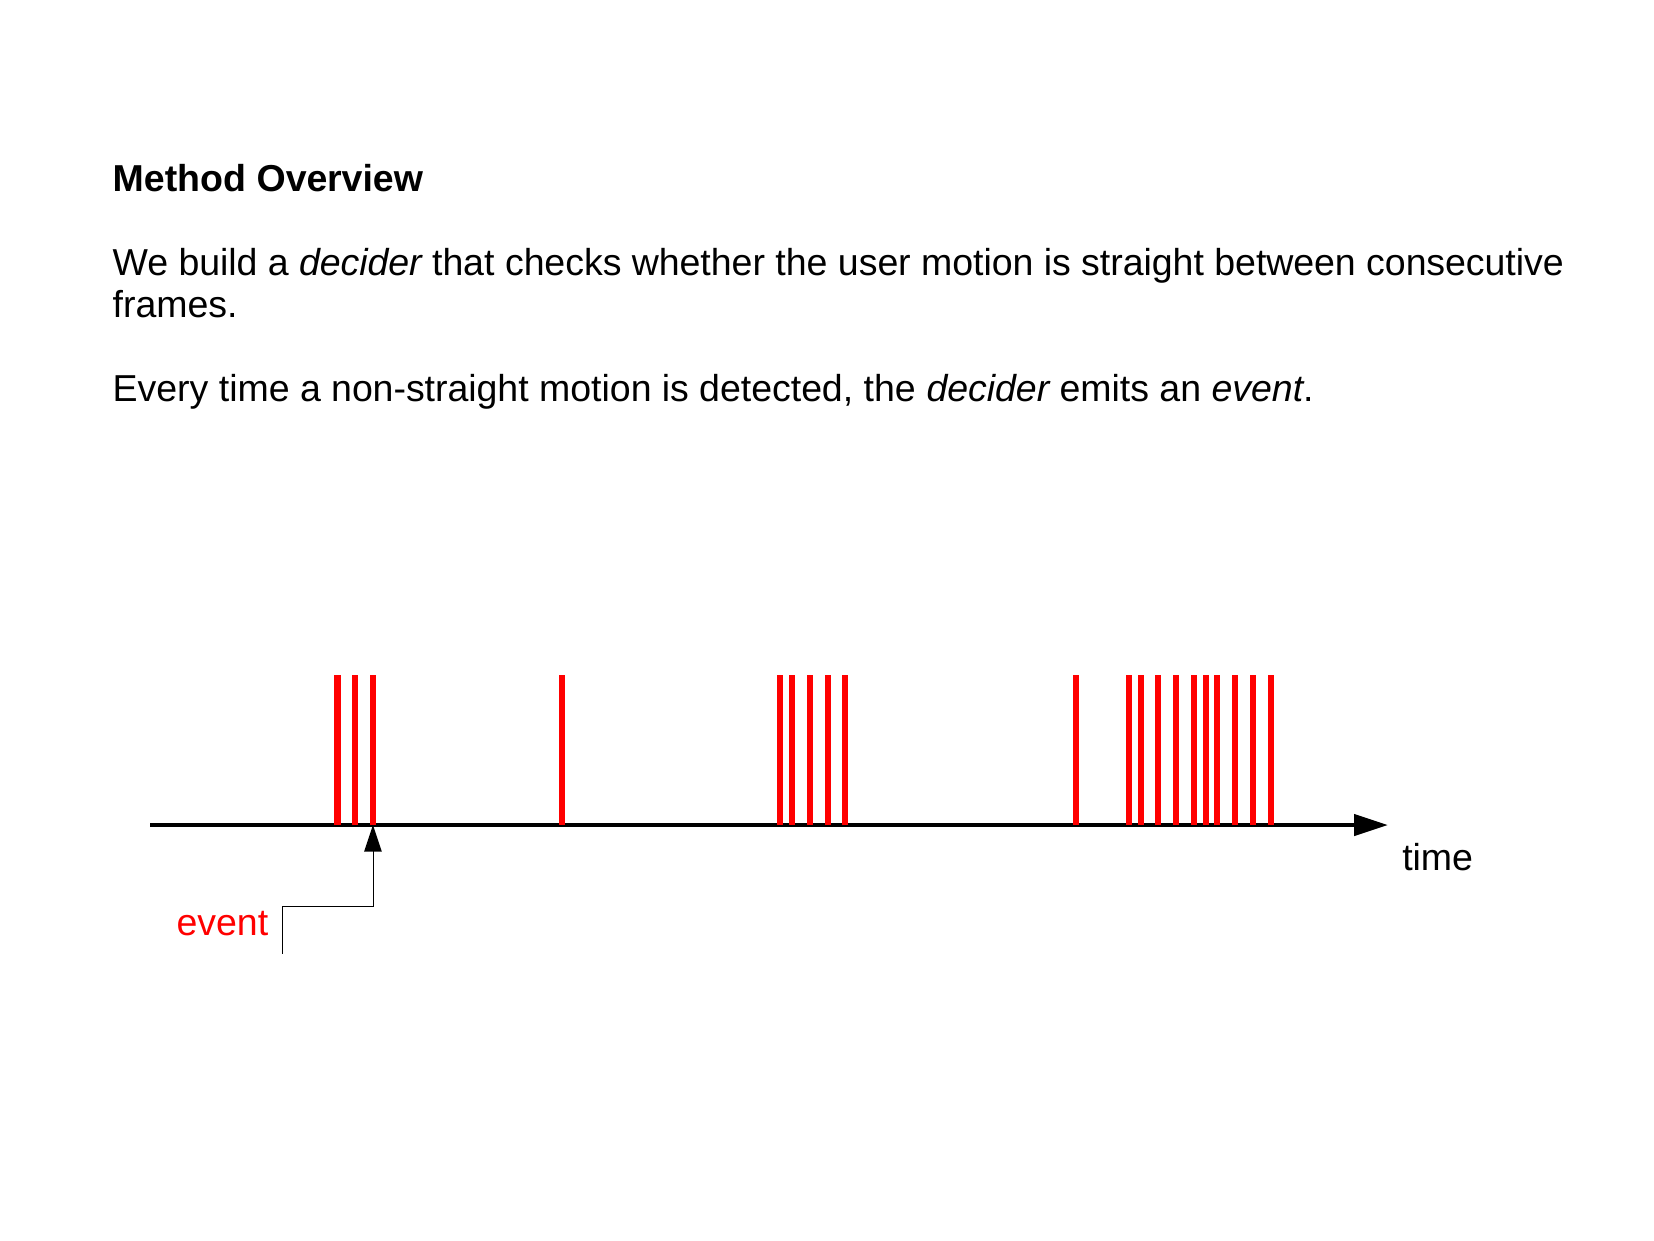

Method Overview
We build a decider that checks whether the user motion is straight between consecutive frames.
Every time a non-straight motion is detected, the decider emits an event.
time
event